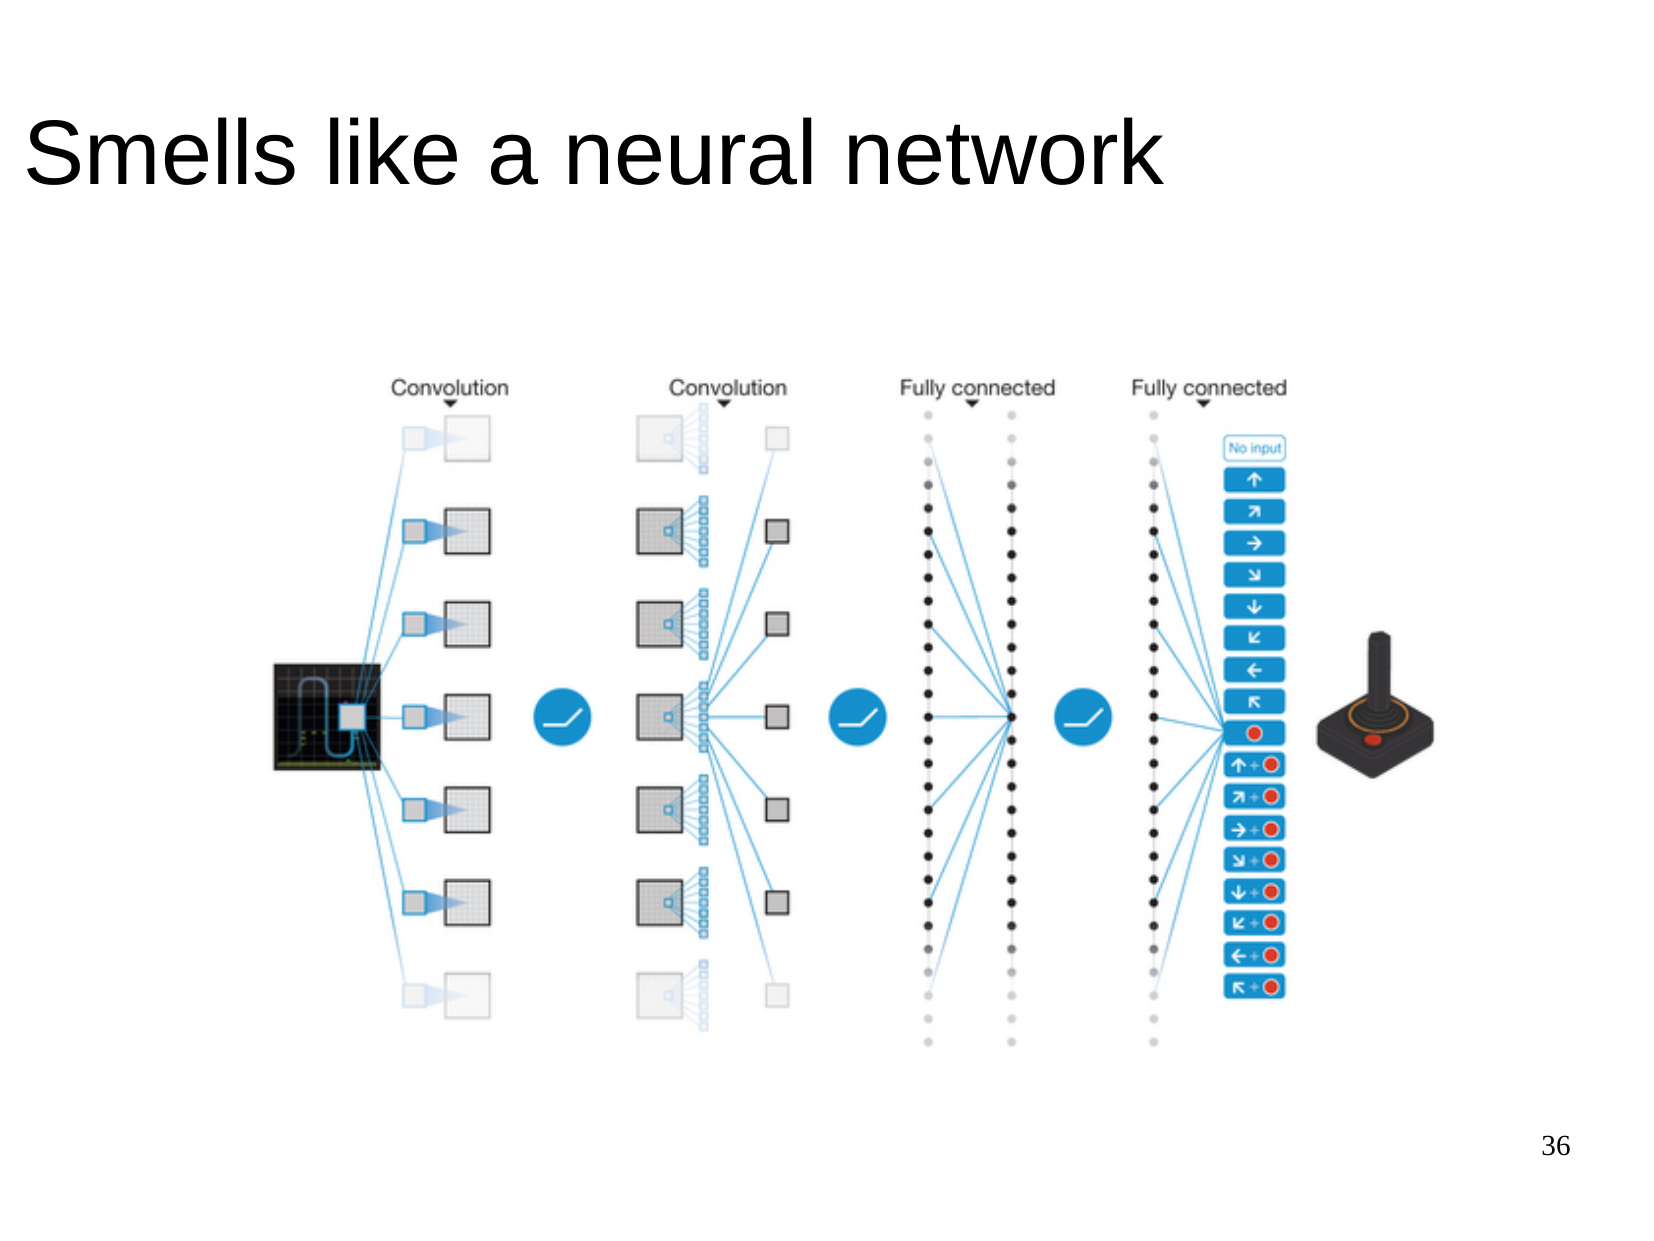

# Smells like a neural network
36